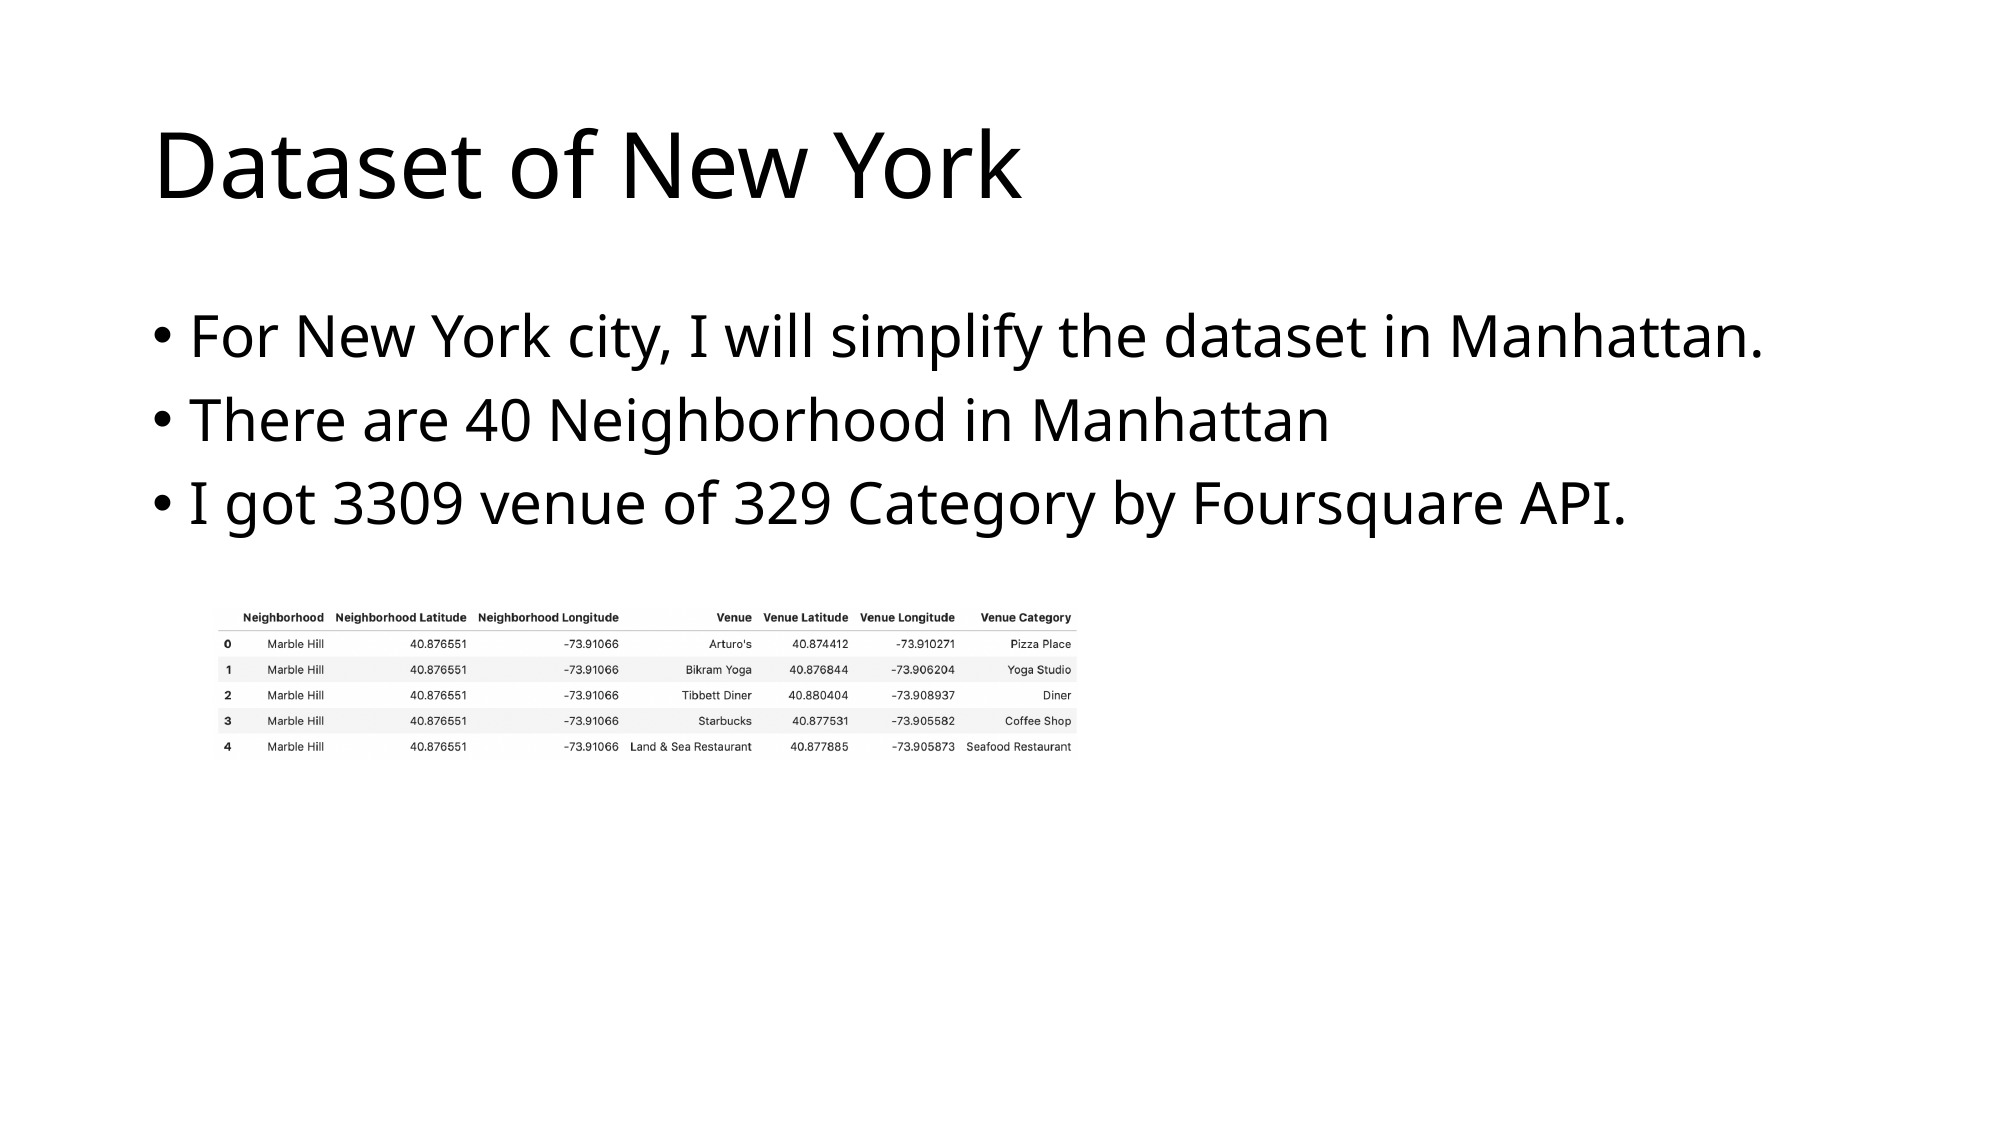

# Dataset of New York
For New York city, I will simplify the dataset in Manhattan.
There are 40 Neighborhood in Manhattan
I got 3309 venue of 329 Category by Foursquare API.